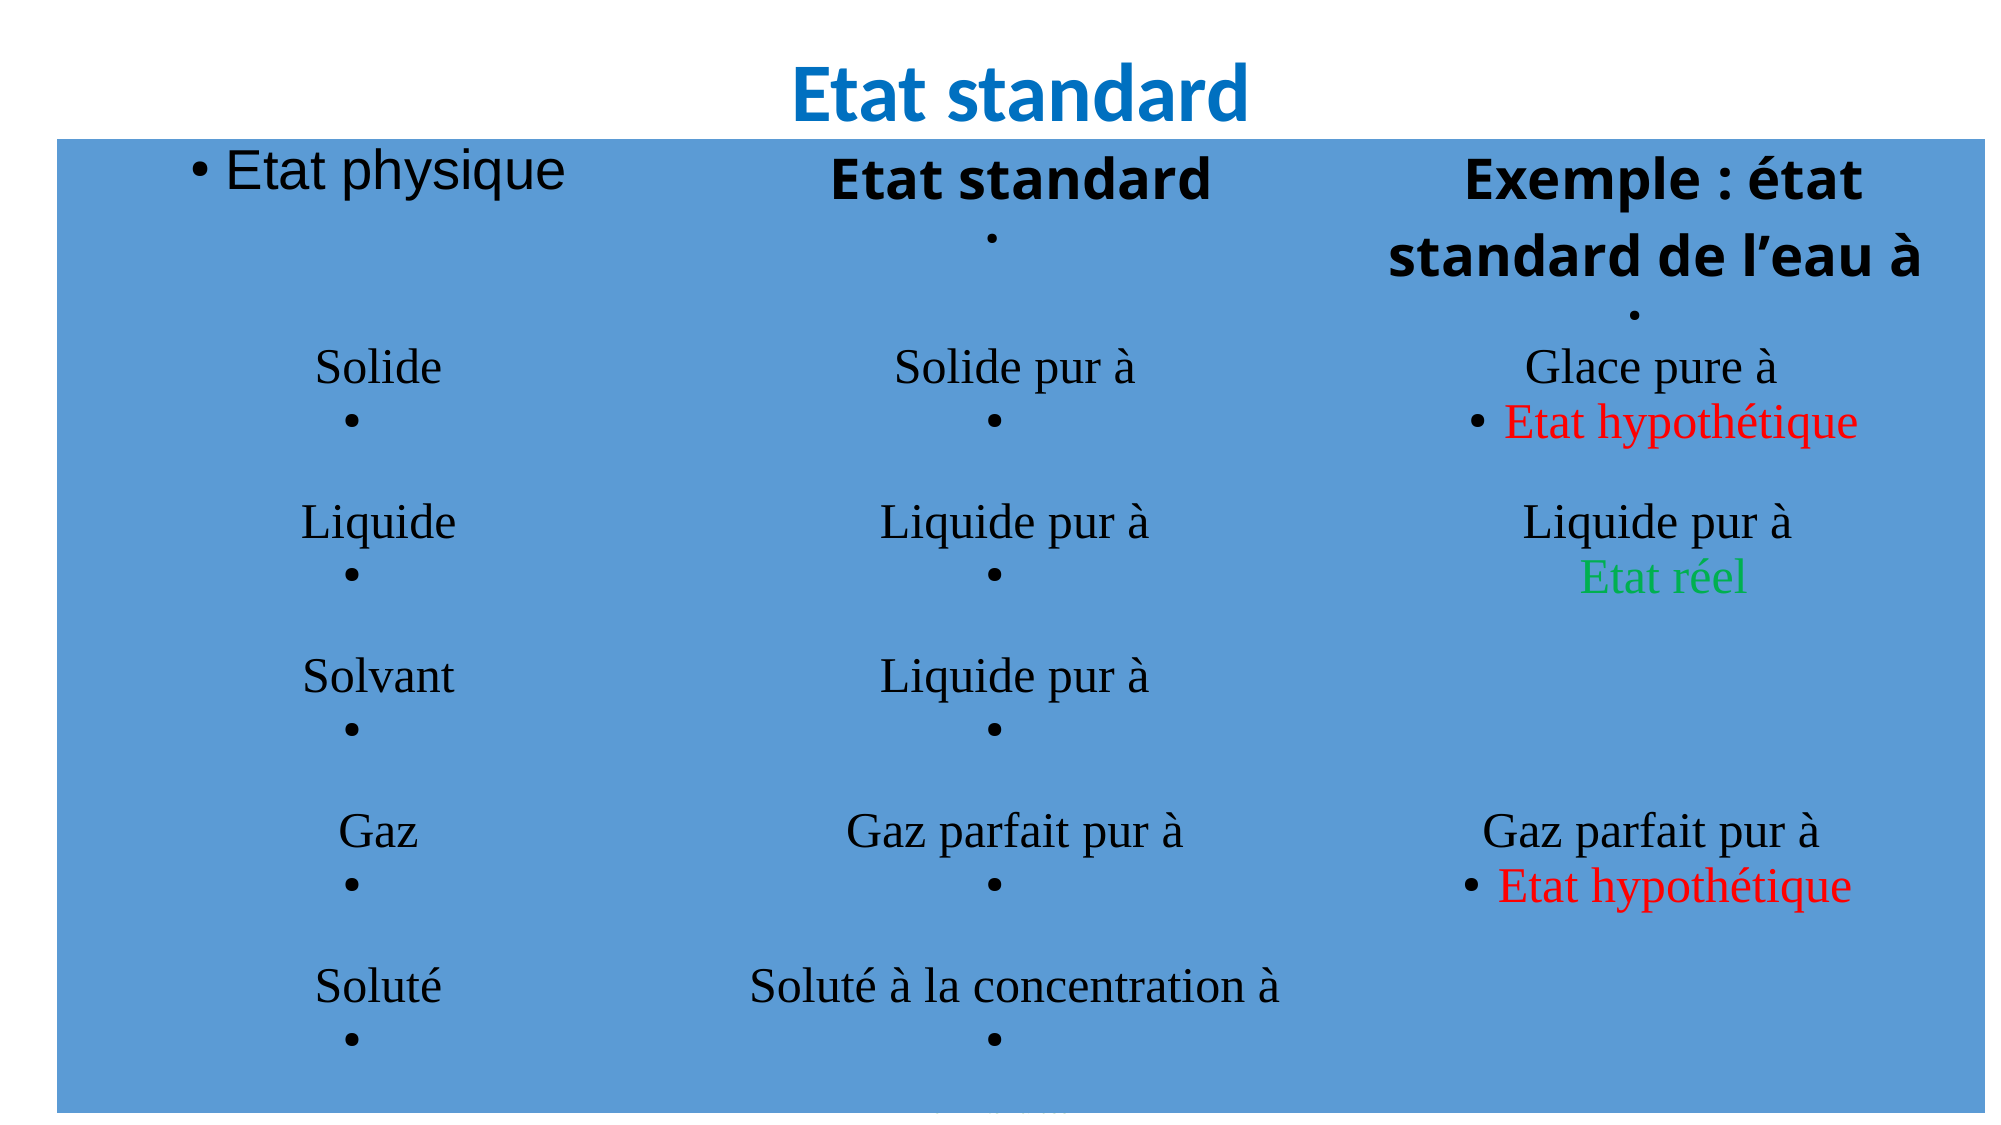

Etat standard
| Etat physique | Etat standard | Exemple : état standard de l’eau à |
| --- | --- | --- |
| Solide | Solide pur à | Glace pure à Etat hypothétique |
| Liquide | Liquide pur à | Liquide pur à Etat réel |
| Solvant | Liquide pur à | |
| Gaz | Gaz parfait pur à | Gaz parfait pur à Etat hypothétique |
| Soluté | Soluté à la concentration à | |